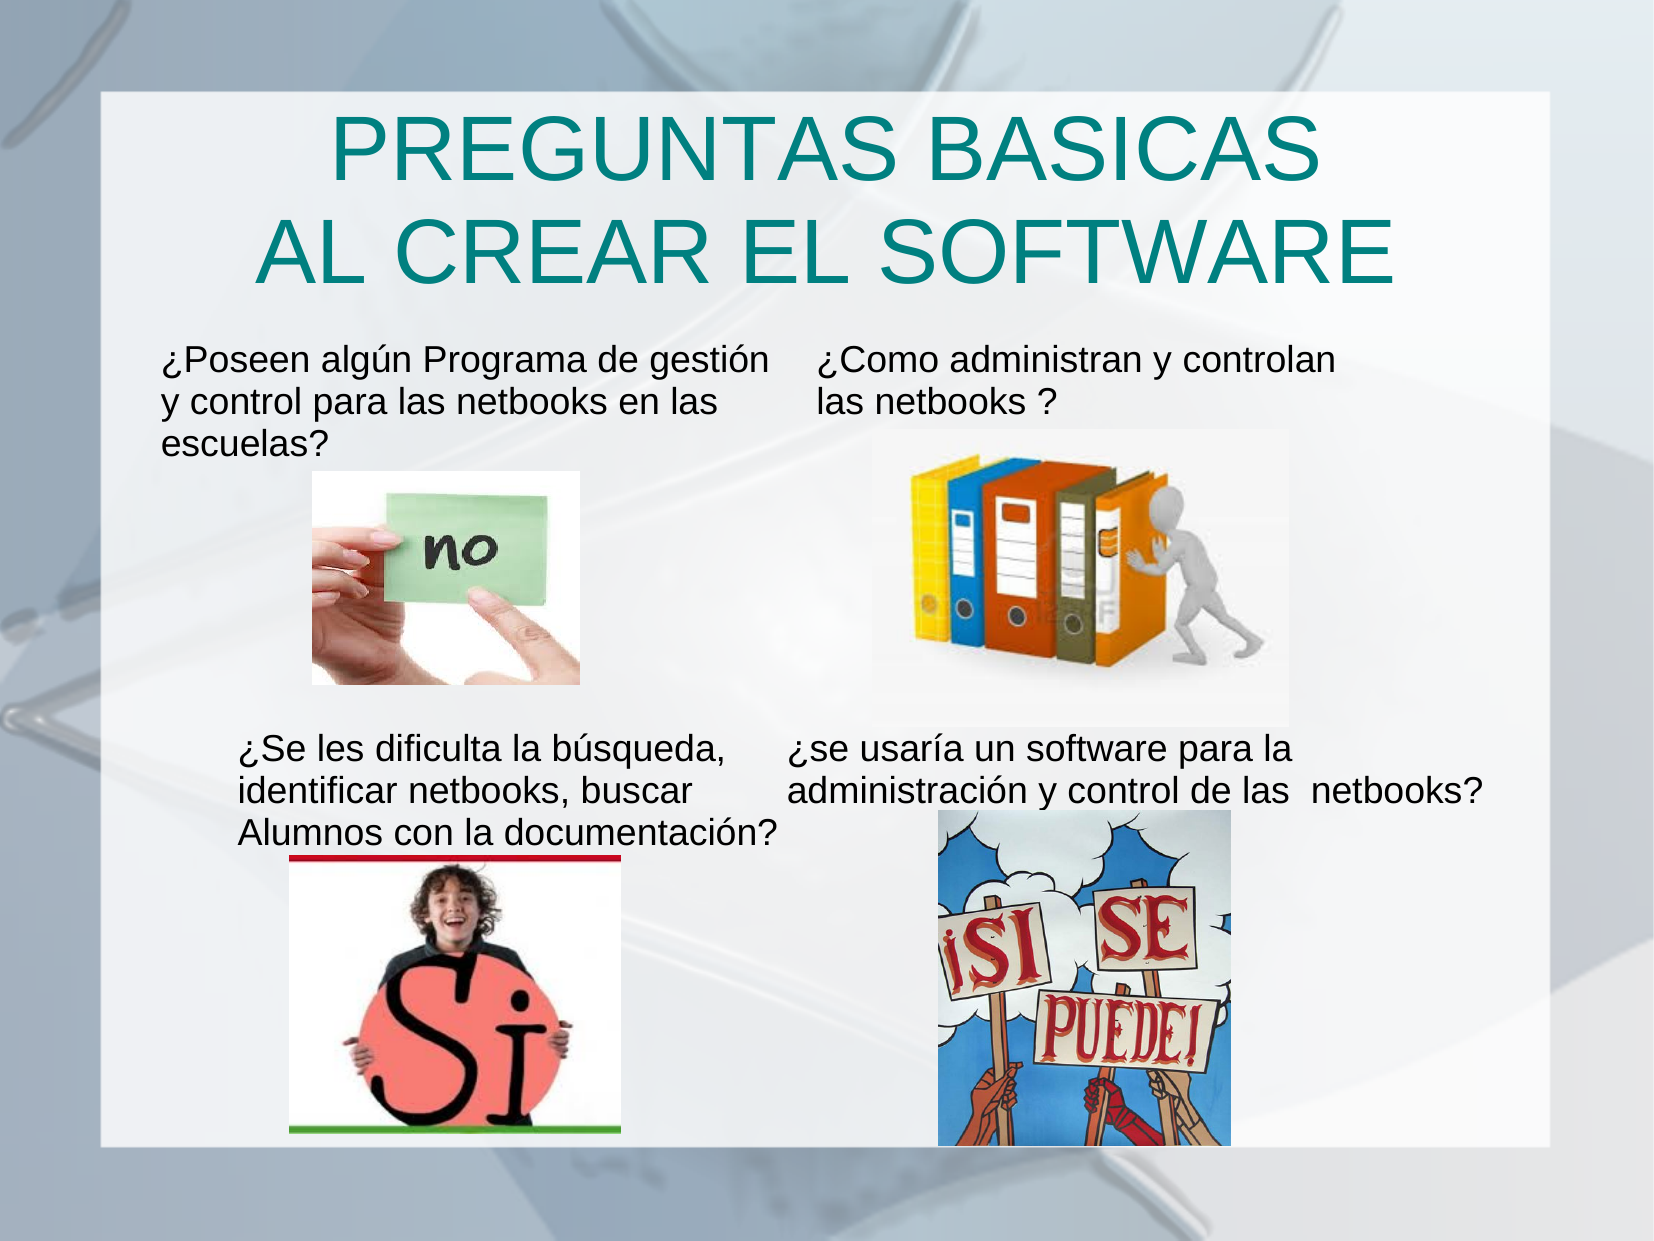

# PREGUNTAS BASICAS AL CREAR EL SOFTWARE
¿Poseen algún Programa de gestión
y control para las netbooks en las
escuelas?
¿Como administran y controlan
las netbooks ?
¿Se les dificulta la búsqueda,
identificar netbooks, buscar
Alumnos con la documentación?
¿se usaría un software para la
administración y control de las netbooks?